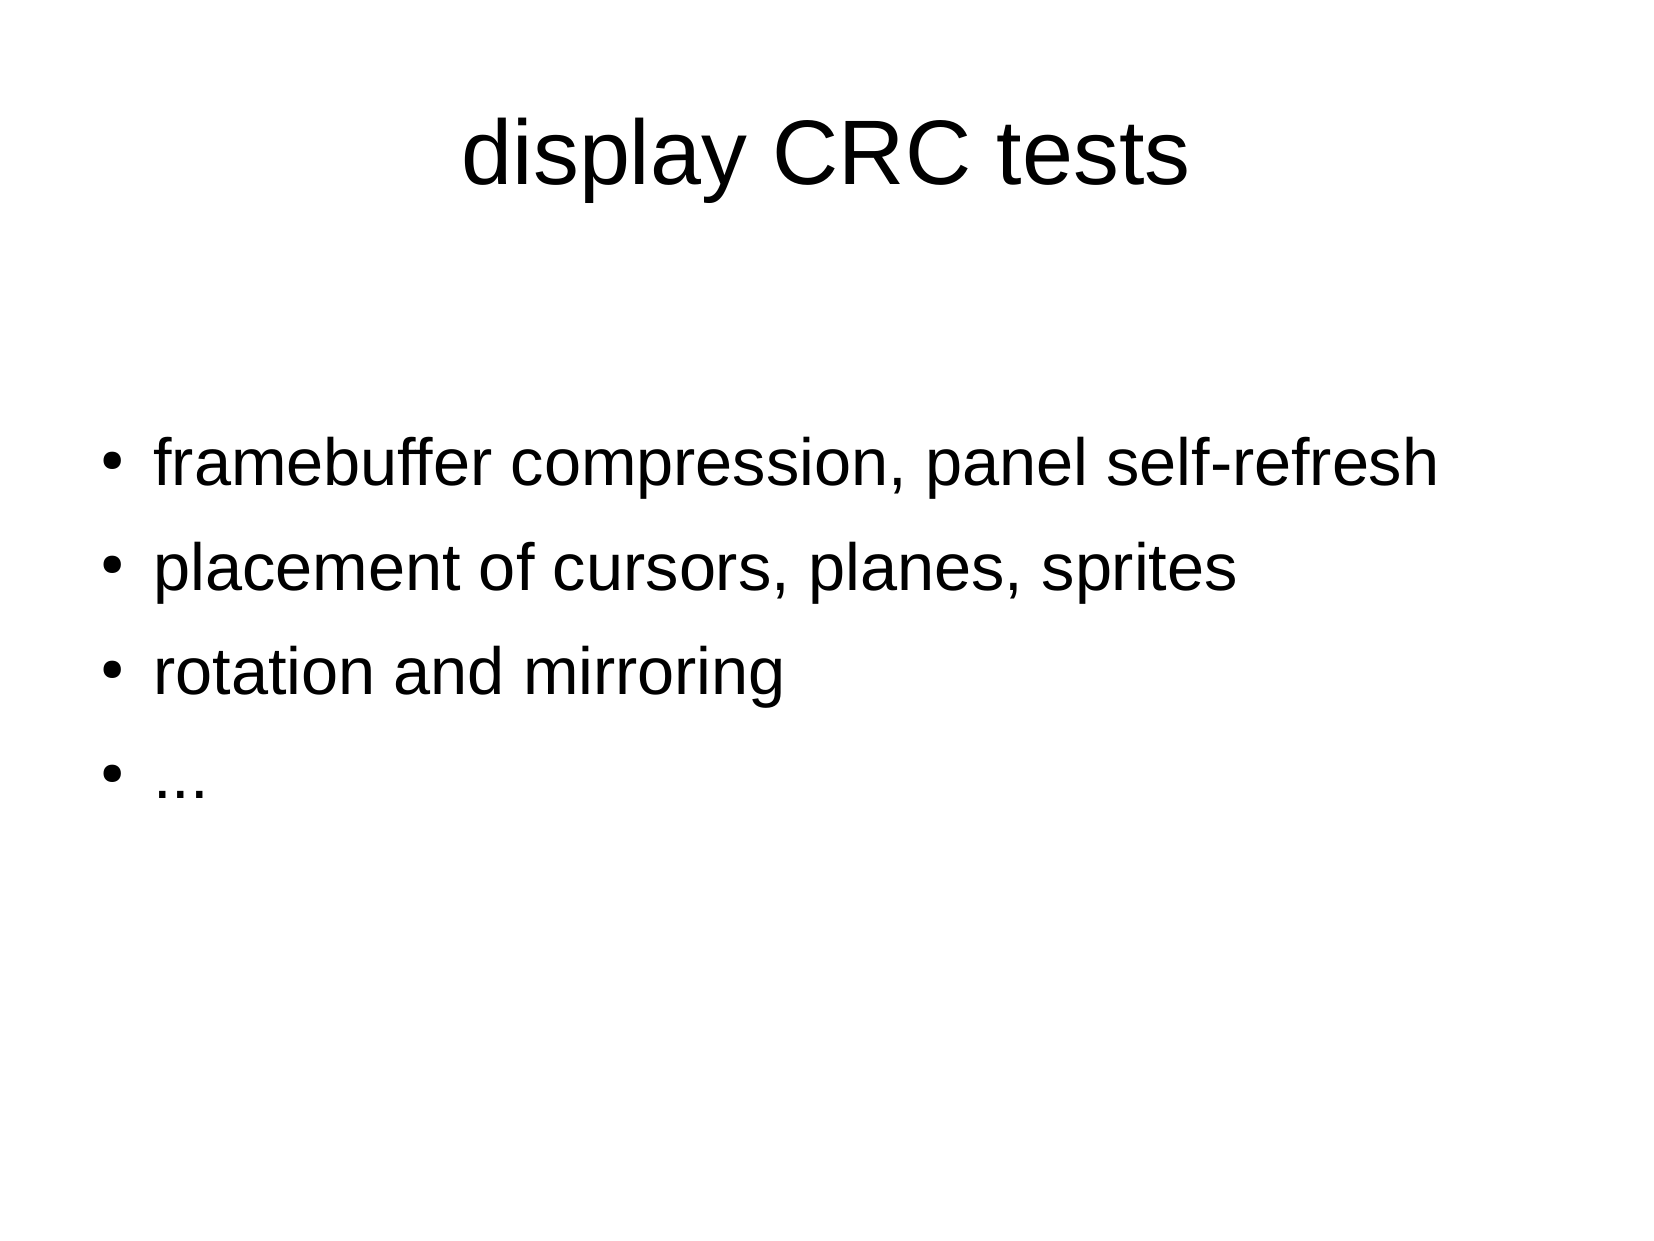

# display CRC tests
framebuffer compression, panel self-refresh
placement of cursors, planes, sprites
rotation and mirroring
...